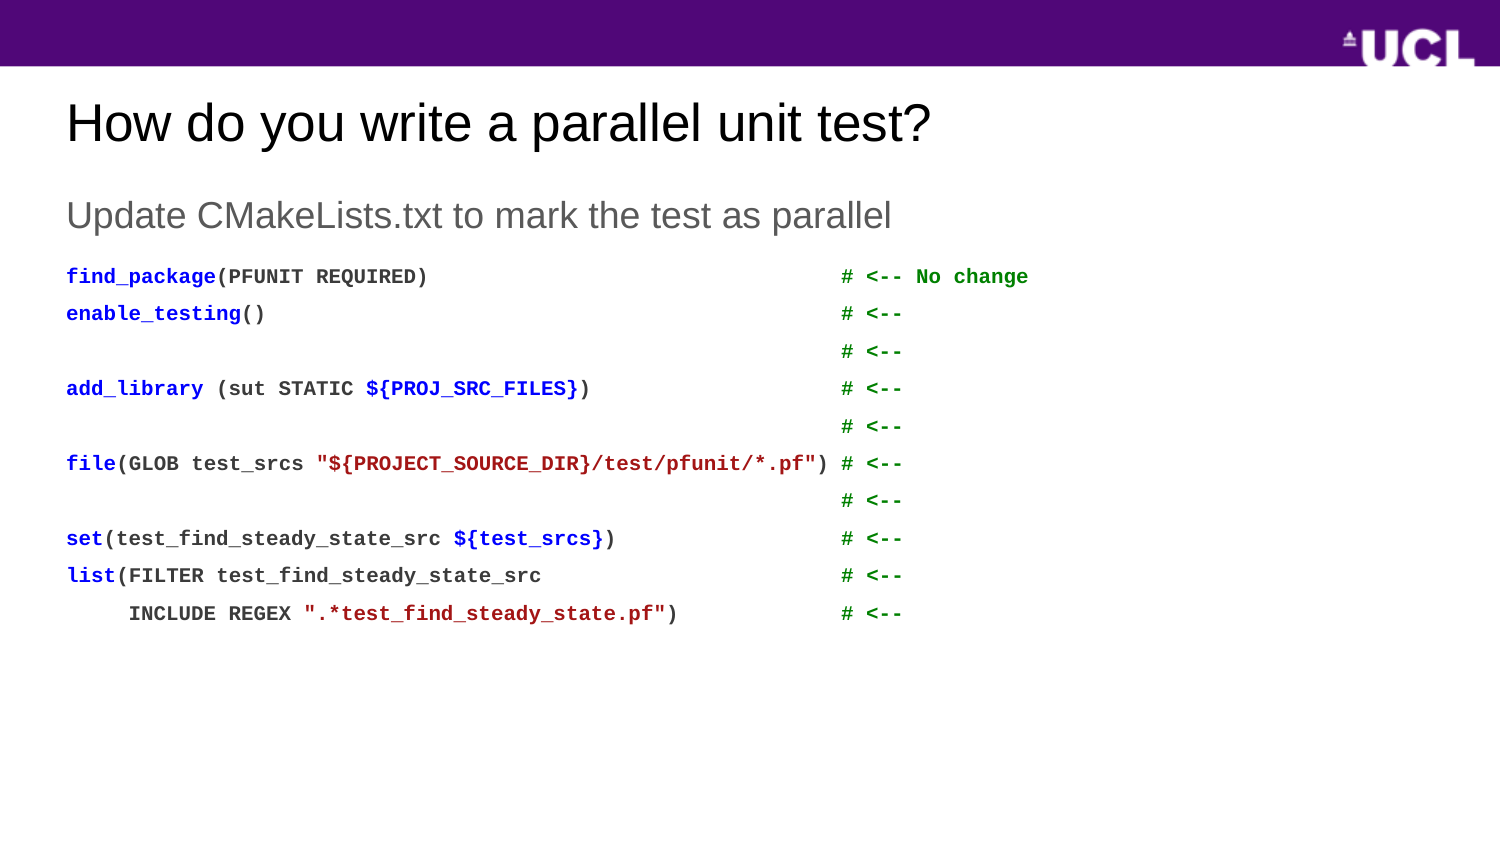

How do you write a parallel unit test?
# Update CMakeLists.txt to mark the test as parallel
find_package(PFUNIT REQUIRED) # <-- No change
enable_testing() # <--
 # <--
add_library (sut STATIC ${PROJ_SRC_FILES}) # <--
 # <--
file(GLOB test_srcs "${PROJECT_SOURCE_DIR}/test/pfunit/*.pf") # <--
 # <--
set(test_find_steady_state_src ${test_srcs}) # <--
list(FILTER test_find_steady_state_src   # <--
 INCLUDE REGEX ".*test_find_steady_state.pf")   # <--